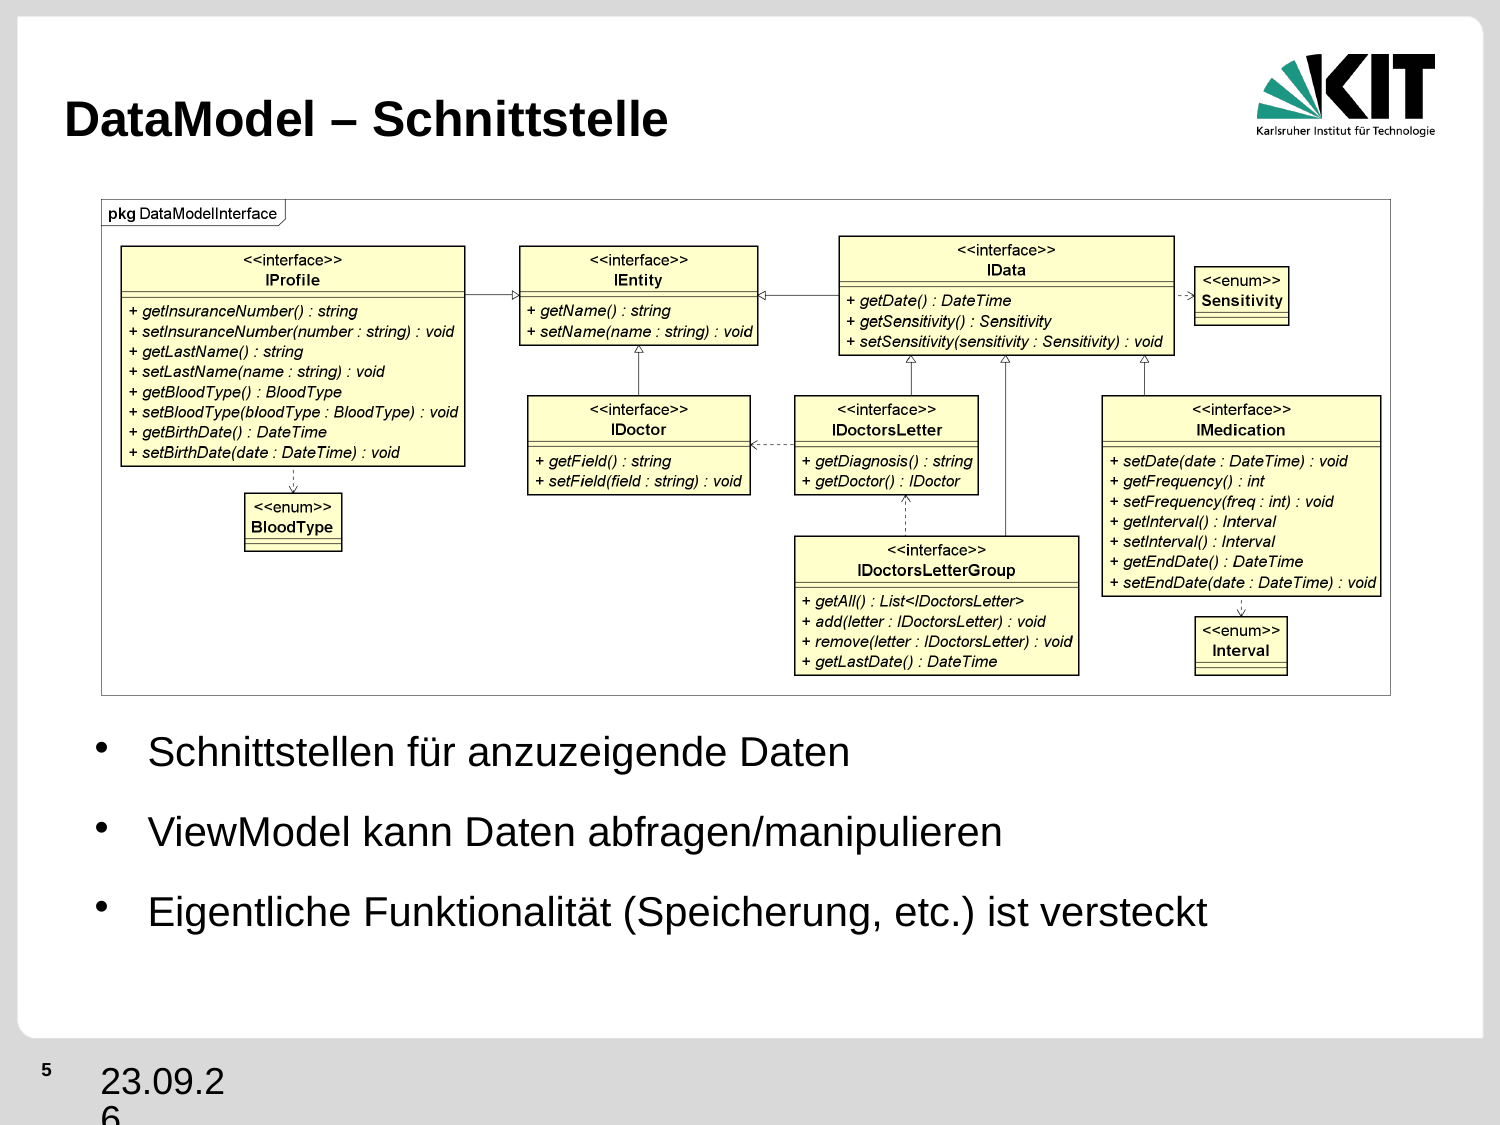

DataModel – Schnittstelle
Schnittstellen für anzuzeigende Daten
ViewModel kann Daten abfragen/manipulieren
Eigentliche Funktionalität (Speicherung, etc.) ist versteckt